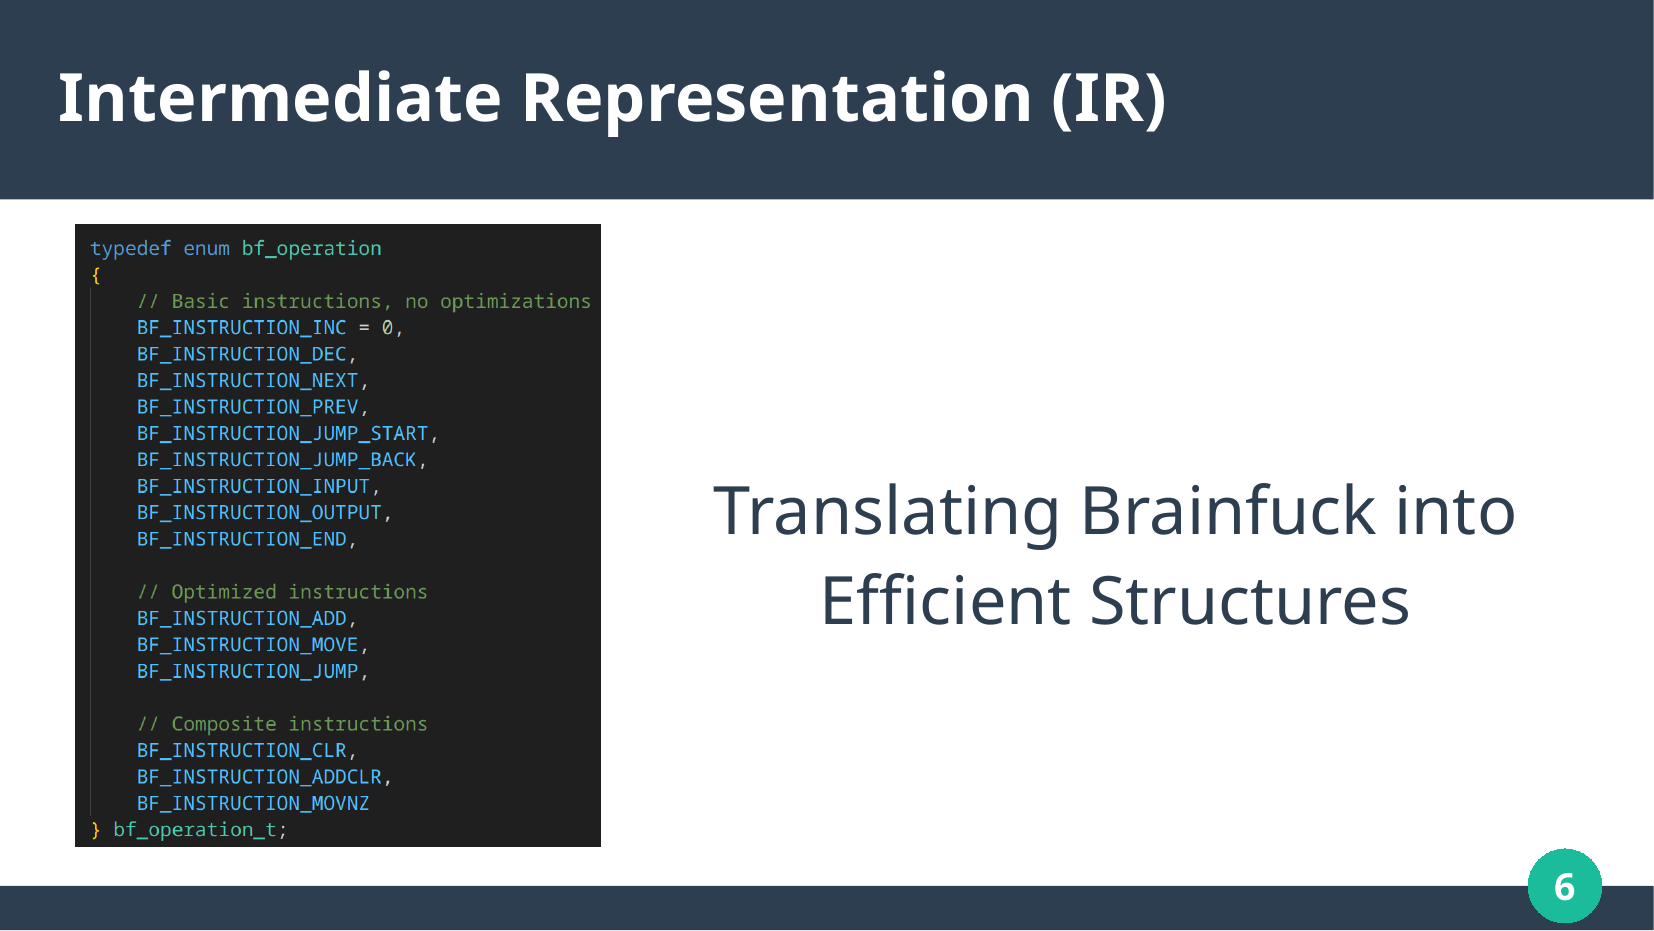

# Intermediate Representation (IR)
Translating Brainfuck into Efficient Structures
6